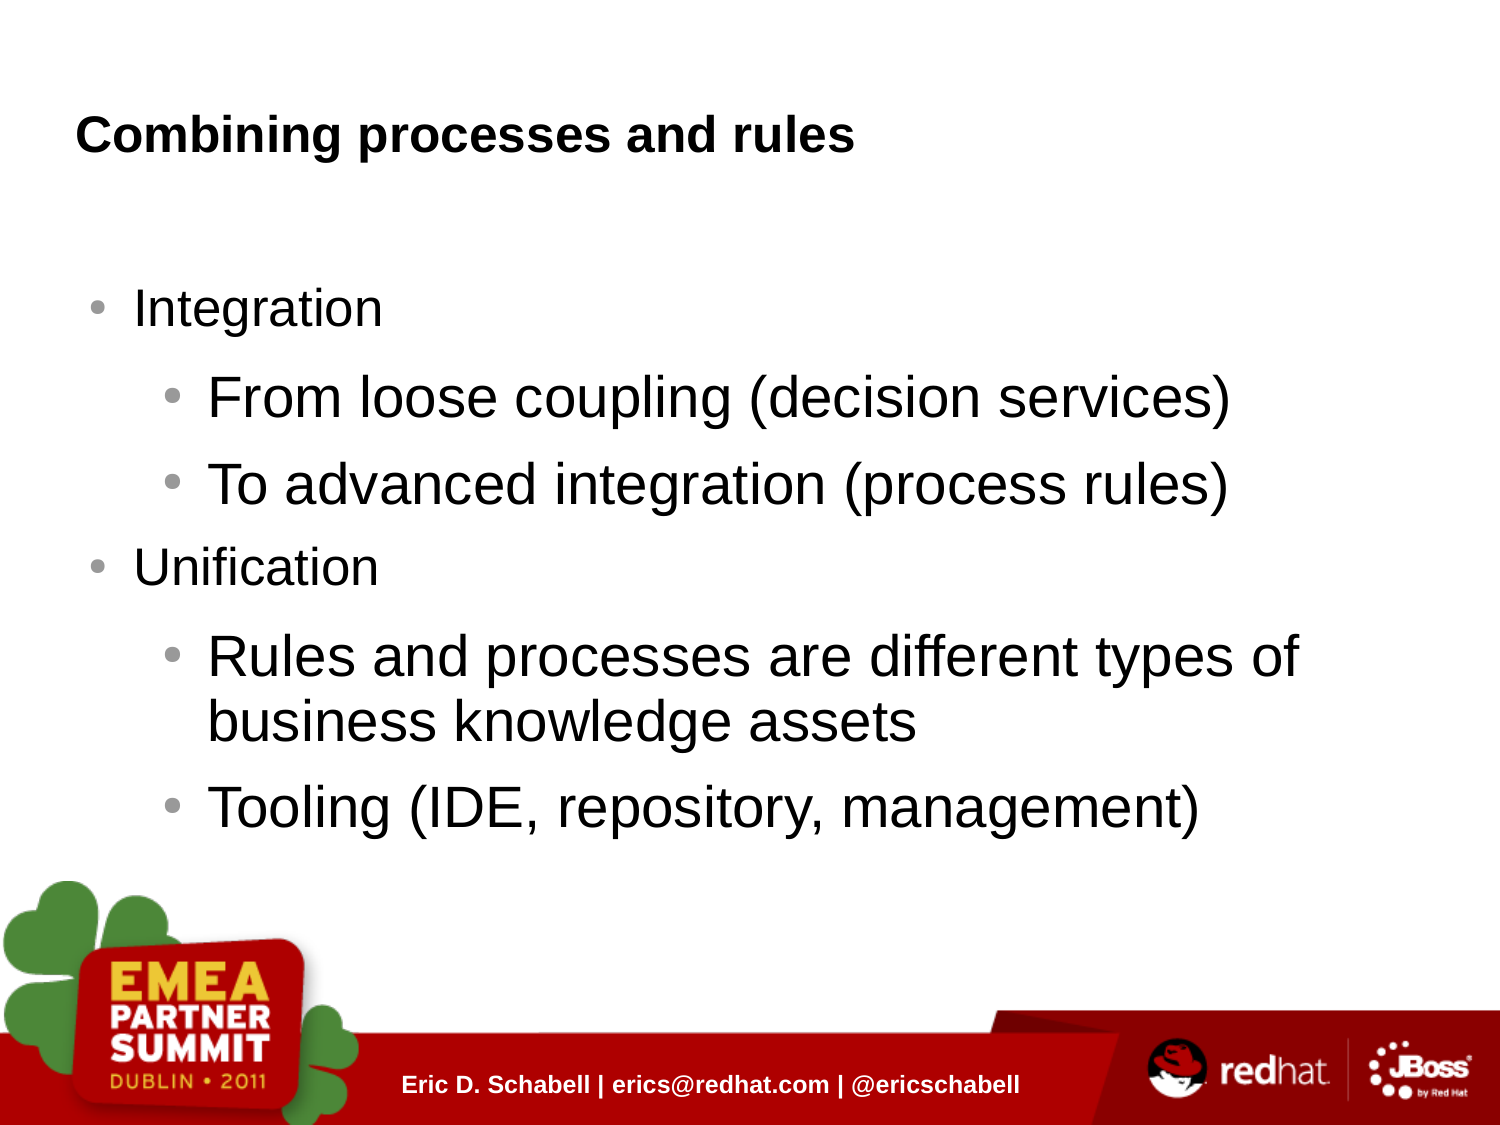

# Combining processes and rules
Integration
From loose coupling (decision services)
To advanced integration (process rules)
Unification
Rules and processes are different types of business knowledge assets
Tooling (IDE, repository, management)